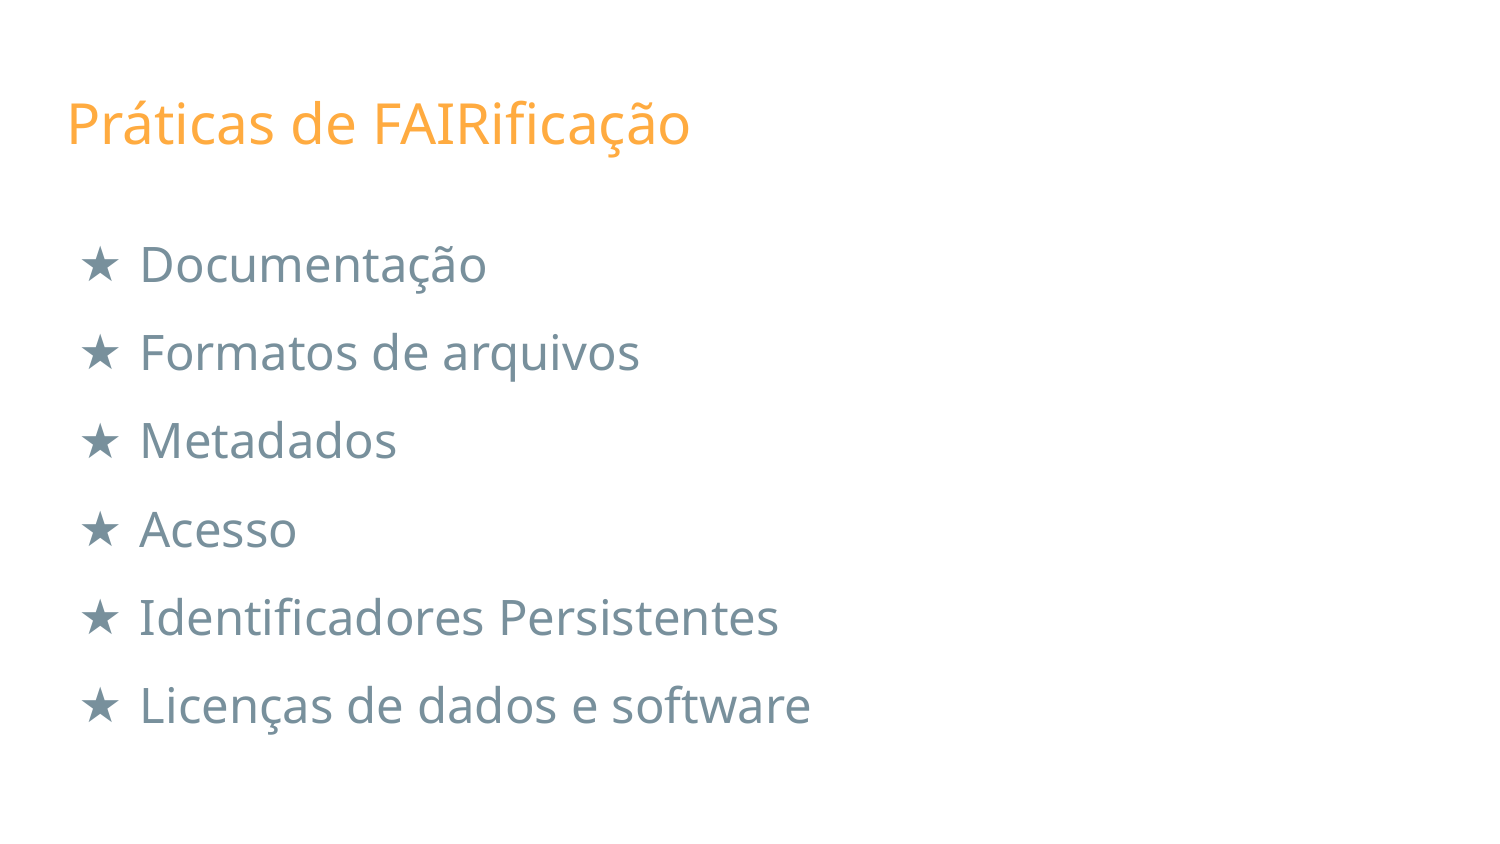

# Práticas de FAIRificação
Documentação
Formatos de arquivos
Metadados
Acesso
Identificadores Persistentes
Licenças de dados e software